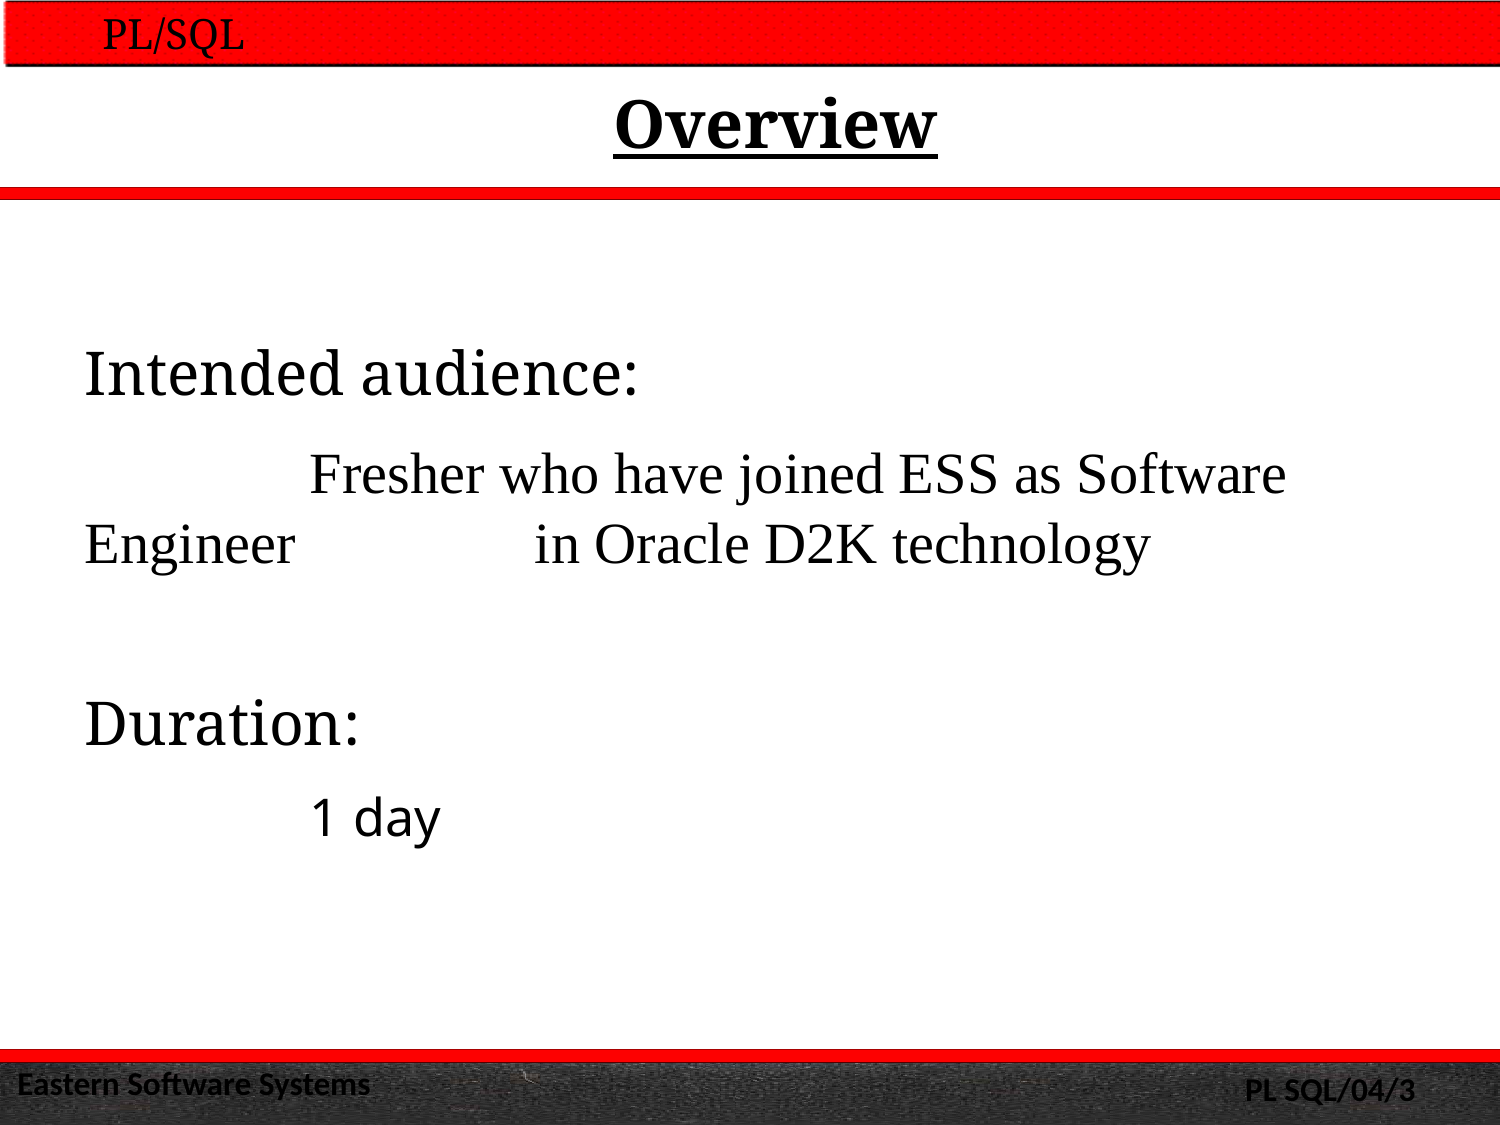

PL/SQL
 Overview
Intended audience:
			Fresher who have joined ESS as Software Engineer 			in Oracle D2K technology
Duration:
			1 day
Eastern Software Systems
				 PL SQL/04/3